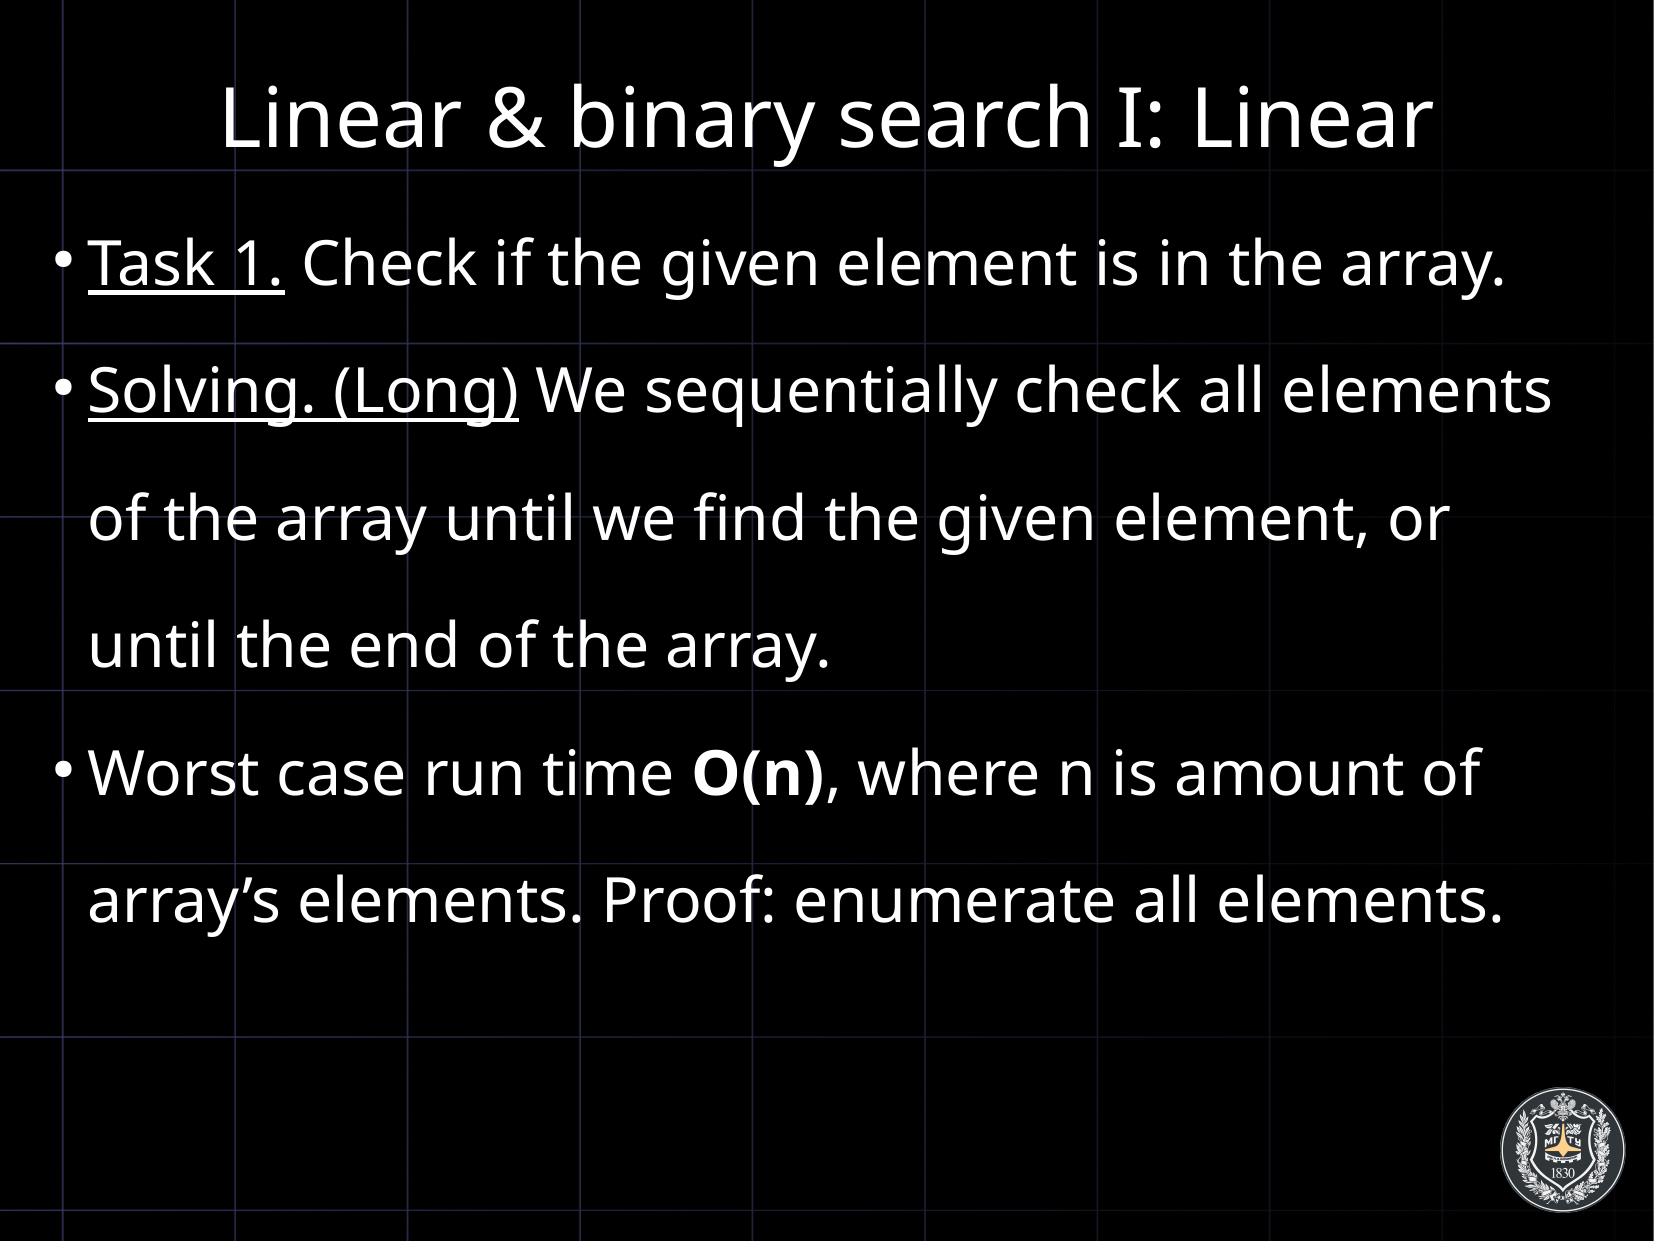

# Linear & binary search I: Linear
Task 1. Check if the given element is in the array.
Solving. (Long) We sequentially check all elements of the array until we find the given element, or until the end of the array.
Worst case run time O(n), where n is amount of array’s elements. Proof: enumerate all elements.